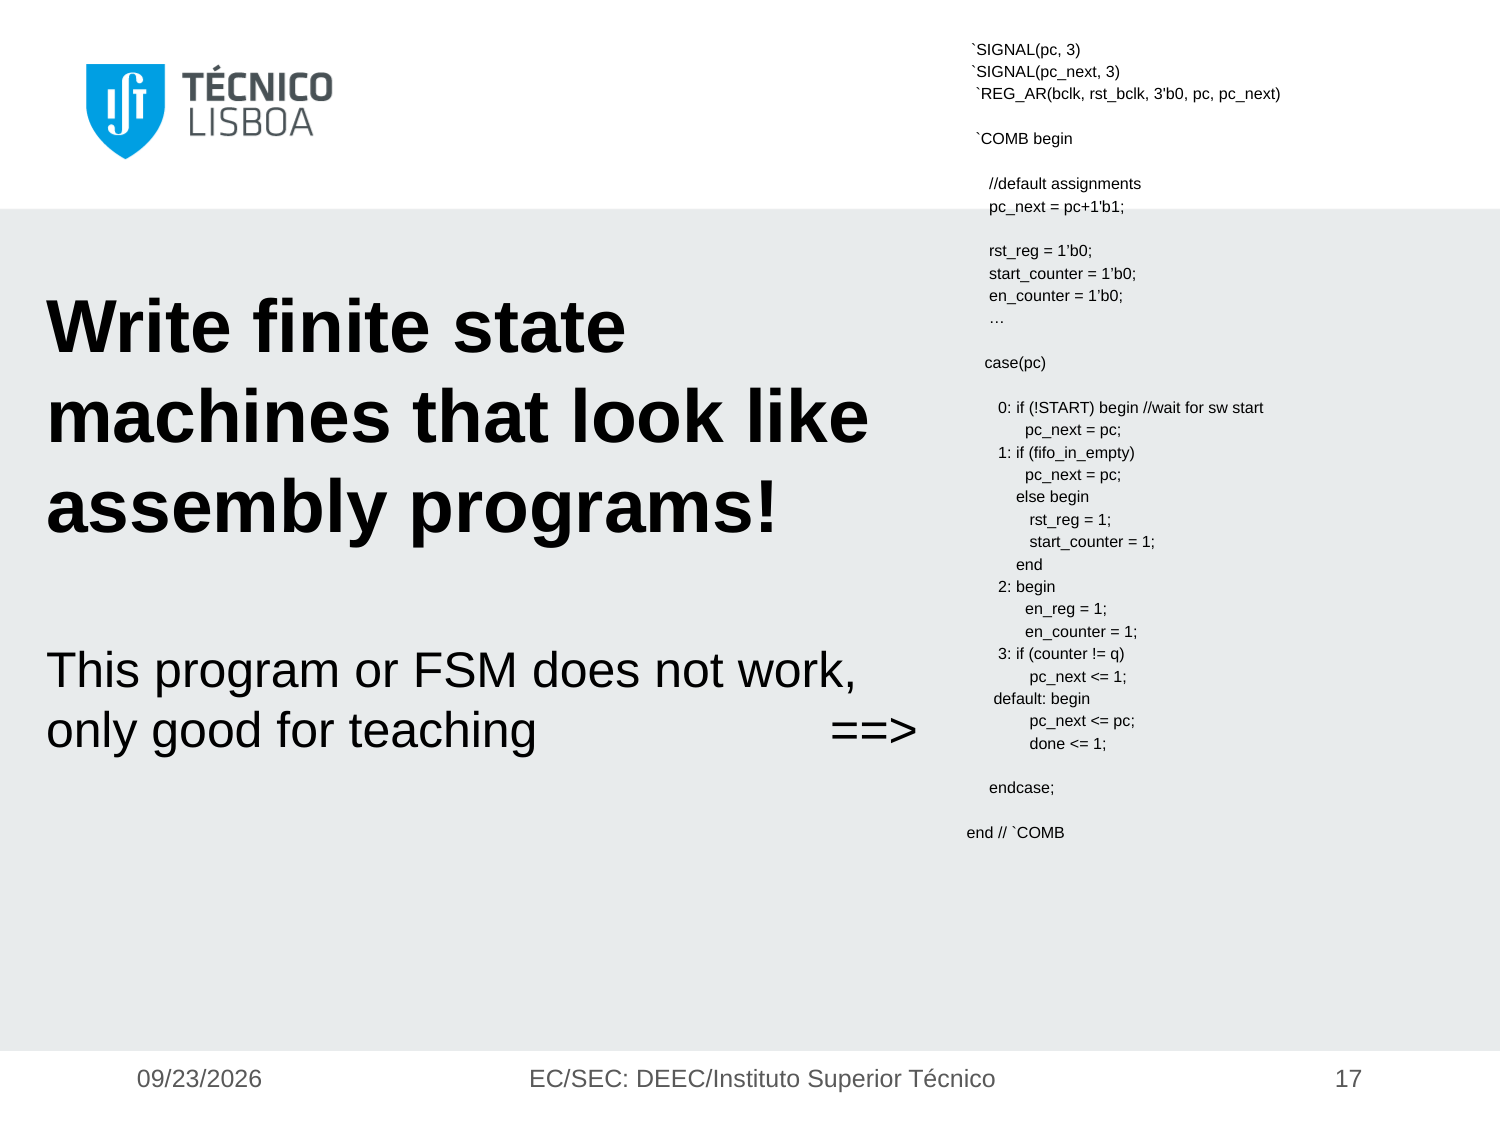

`SIGNAL(pc, 3)
 `SIGNAL(pc_next, 3)
 `REG_AR(bclk, rst_bclk, 3'b0, pc, pc_next)
 `COMB begin
 //default assignments
 pc_next = pc+1'b1;
 rst_reg = 1’b0;
 start_counter = 1’b0;
 en_counter = 1’b0;
 …
 case(pc)
 0: if (!START) begin //wait for sw start
 pc_next = pc;
 1: if (fifo_in_empty)
 pc_next = pc;
 else begin
 rst_reg = 1;
 start_counter = 1;
 end
 2: begin
 en_reg = 1;
 en_counter = 1;
 3: if (counter != q)
 pc_next <= 1;
 default: begin
 pc_next <= pc;
 done <= 1;
 endcase;
 end // `COMB
# Write finite state machines that look like assembly programs! This program or FSM does not work, only good for teaching ==>
EC/SEC: DEEC/Instituto Superior Técnico